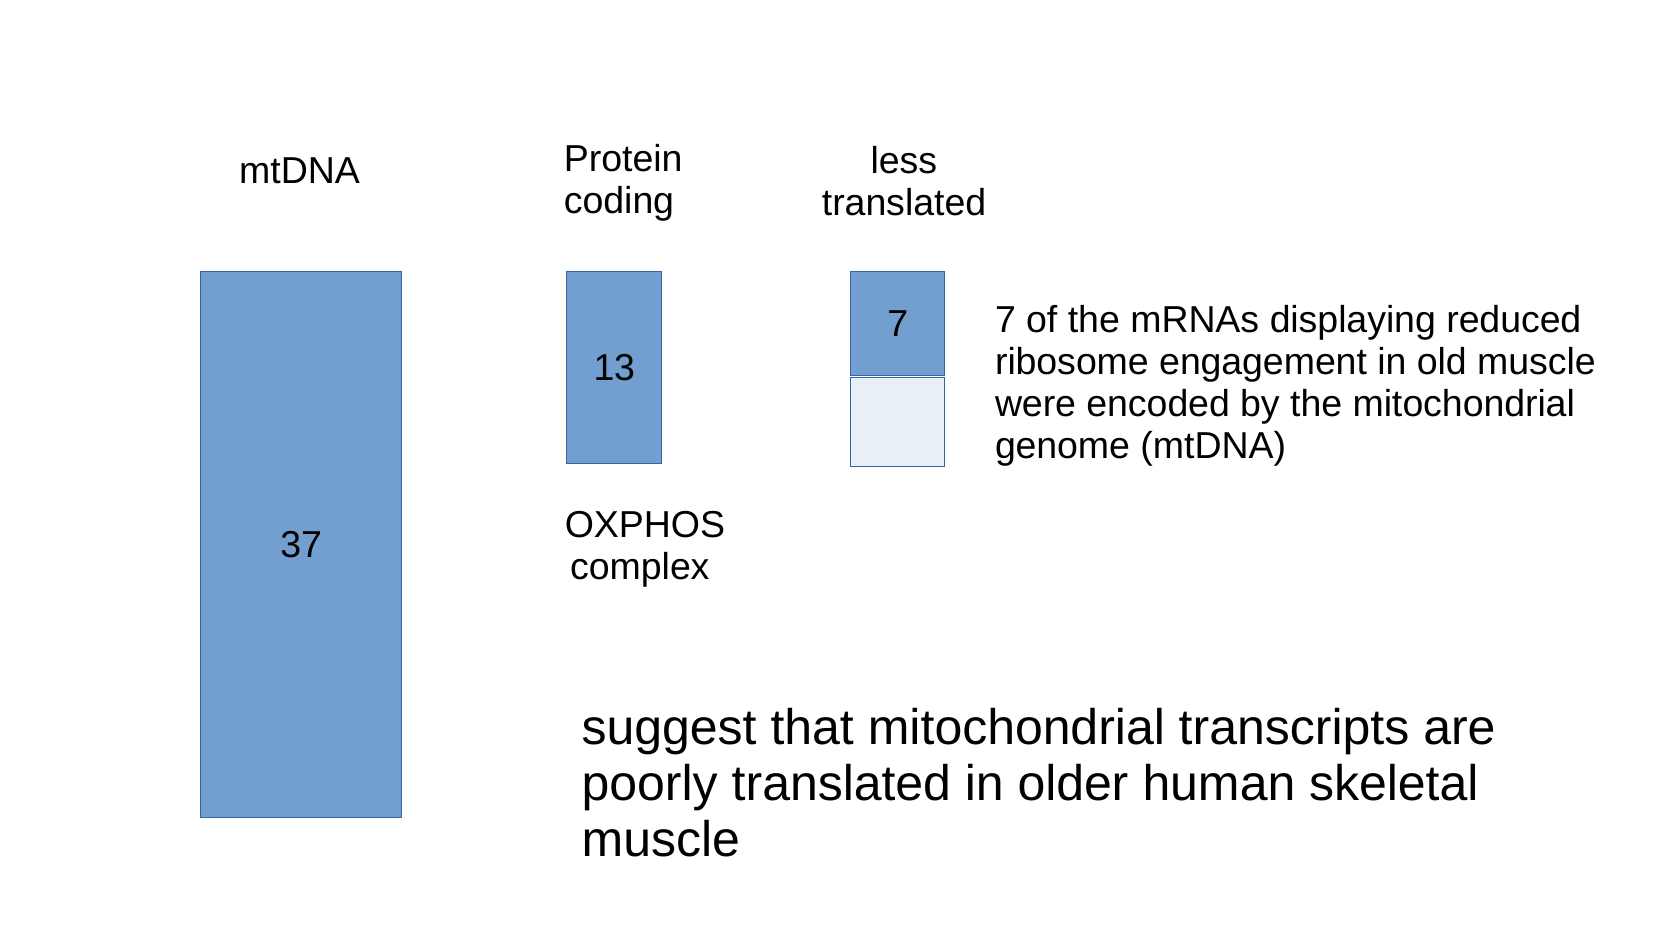

Protein coding
less translated
mtDNA
37
13
7
7 of the mRNAs displaying reduced ribosome engagement in old muscle were encoded by the mitochondrial genome (mtDNA)
 OXPHOS complex
suggest that mitochondrial transcripts are poorly translated in older human skeletal muscle